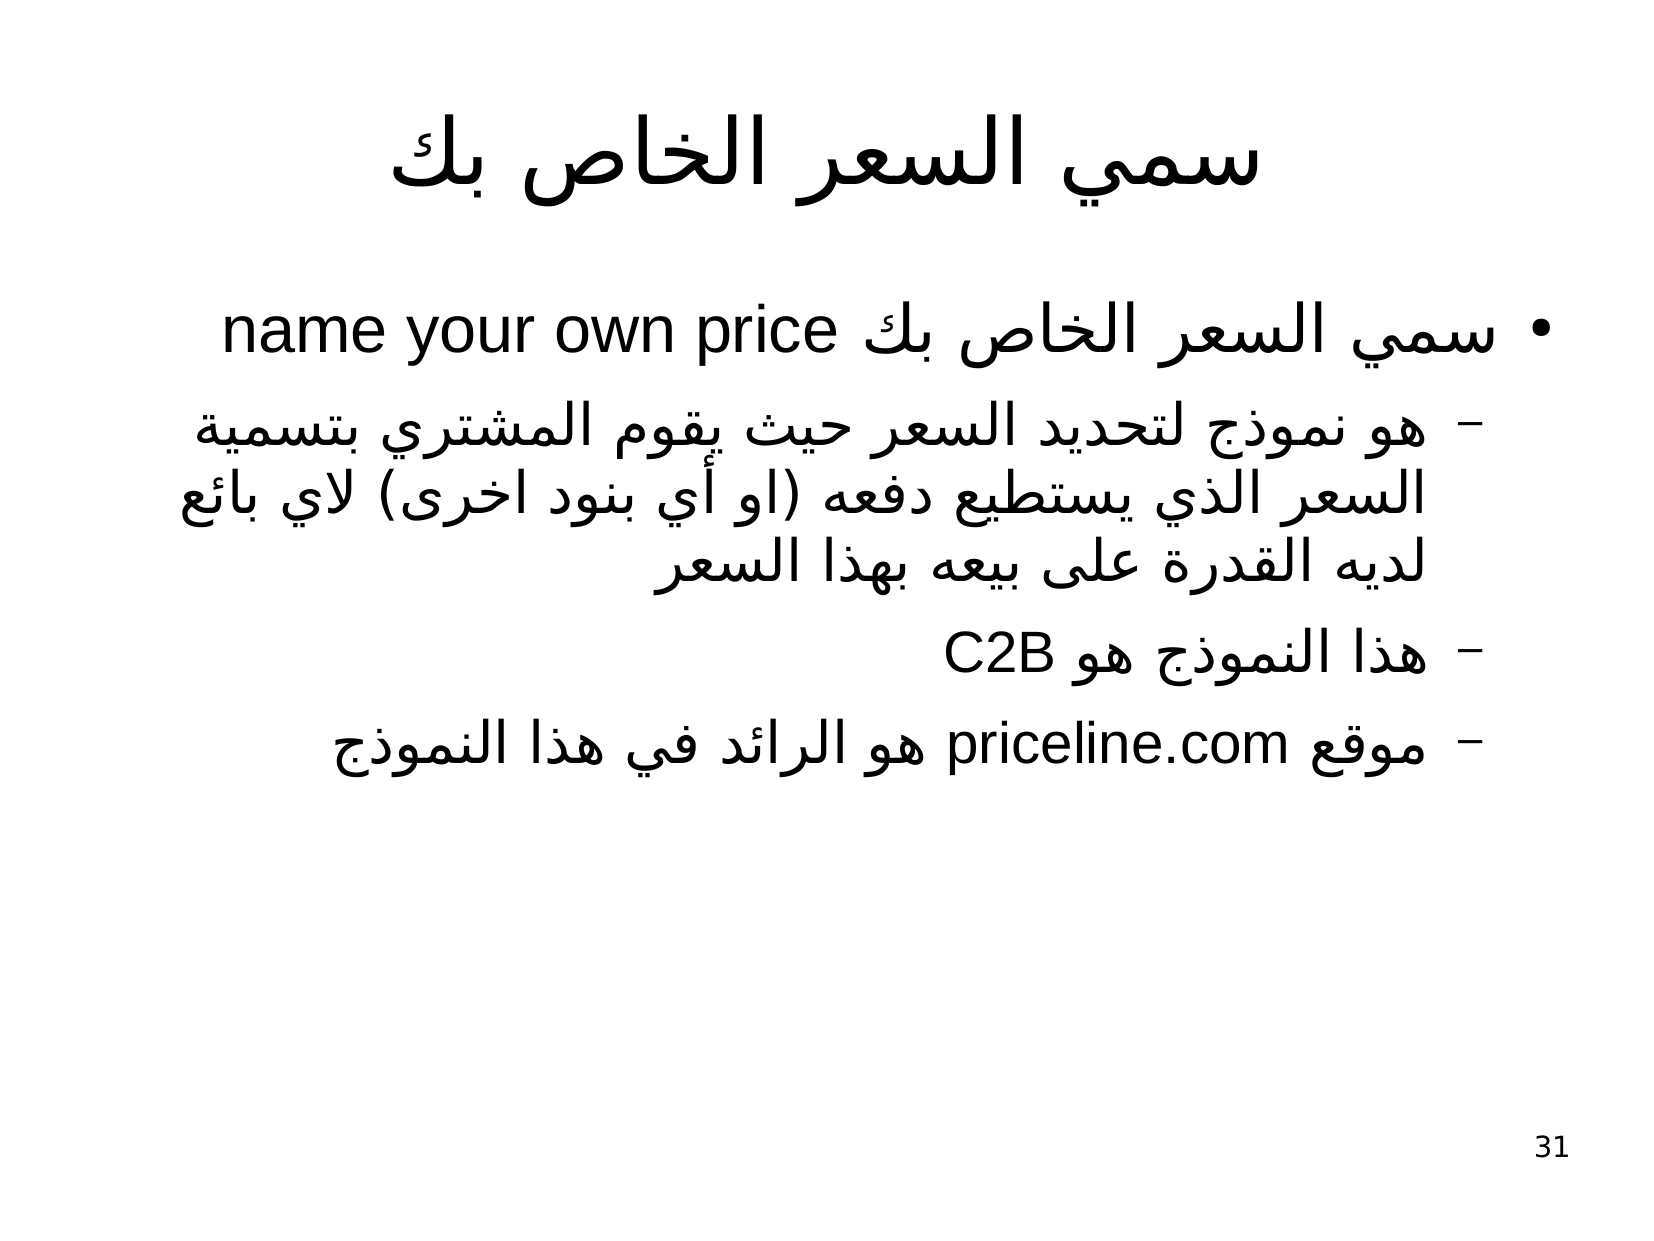

# سمي السعر الخاص بك
سمي السعر الخاص بك name your own price
هو نموذج لتحديد السعر حيث يقوم المشتري بتسمية السعر الذي يستطيع دفعه (او أي بنود اخرى) لاي بائع لديه القدرة على بيعه بهذا السعر
هذا النموذج هو C2B
موقع priceline.com هو الرائد في هذا النموذج
31